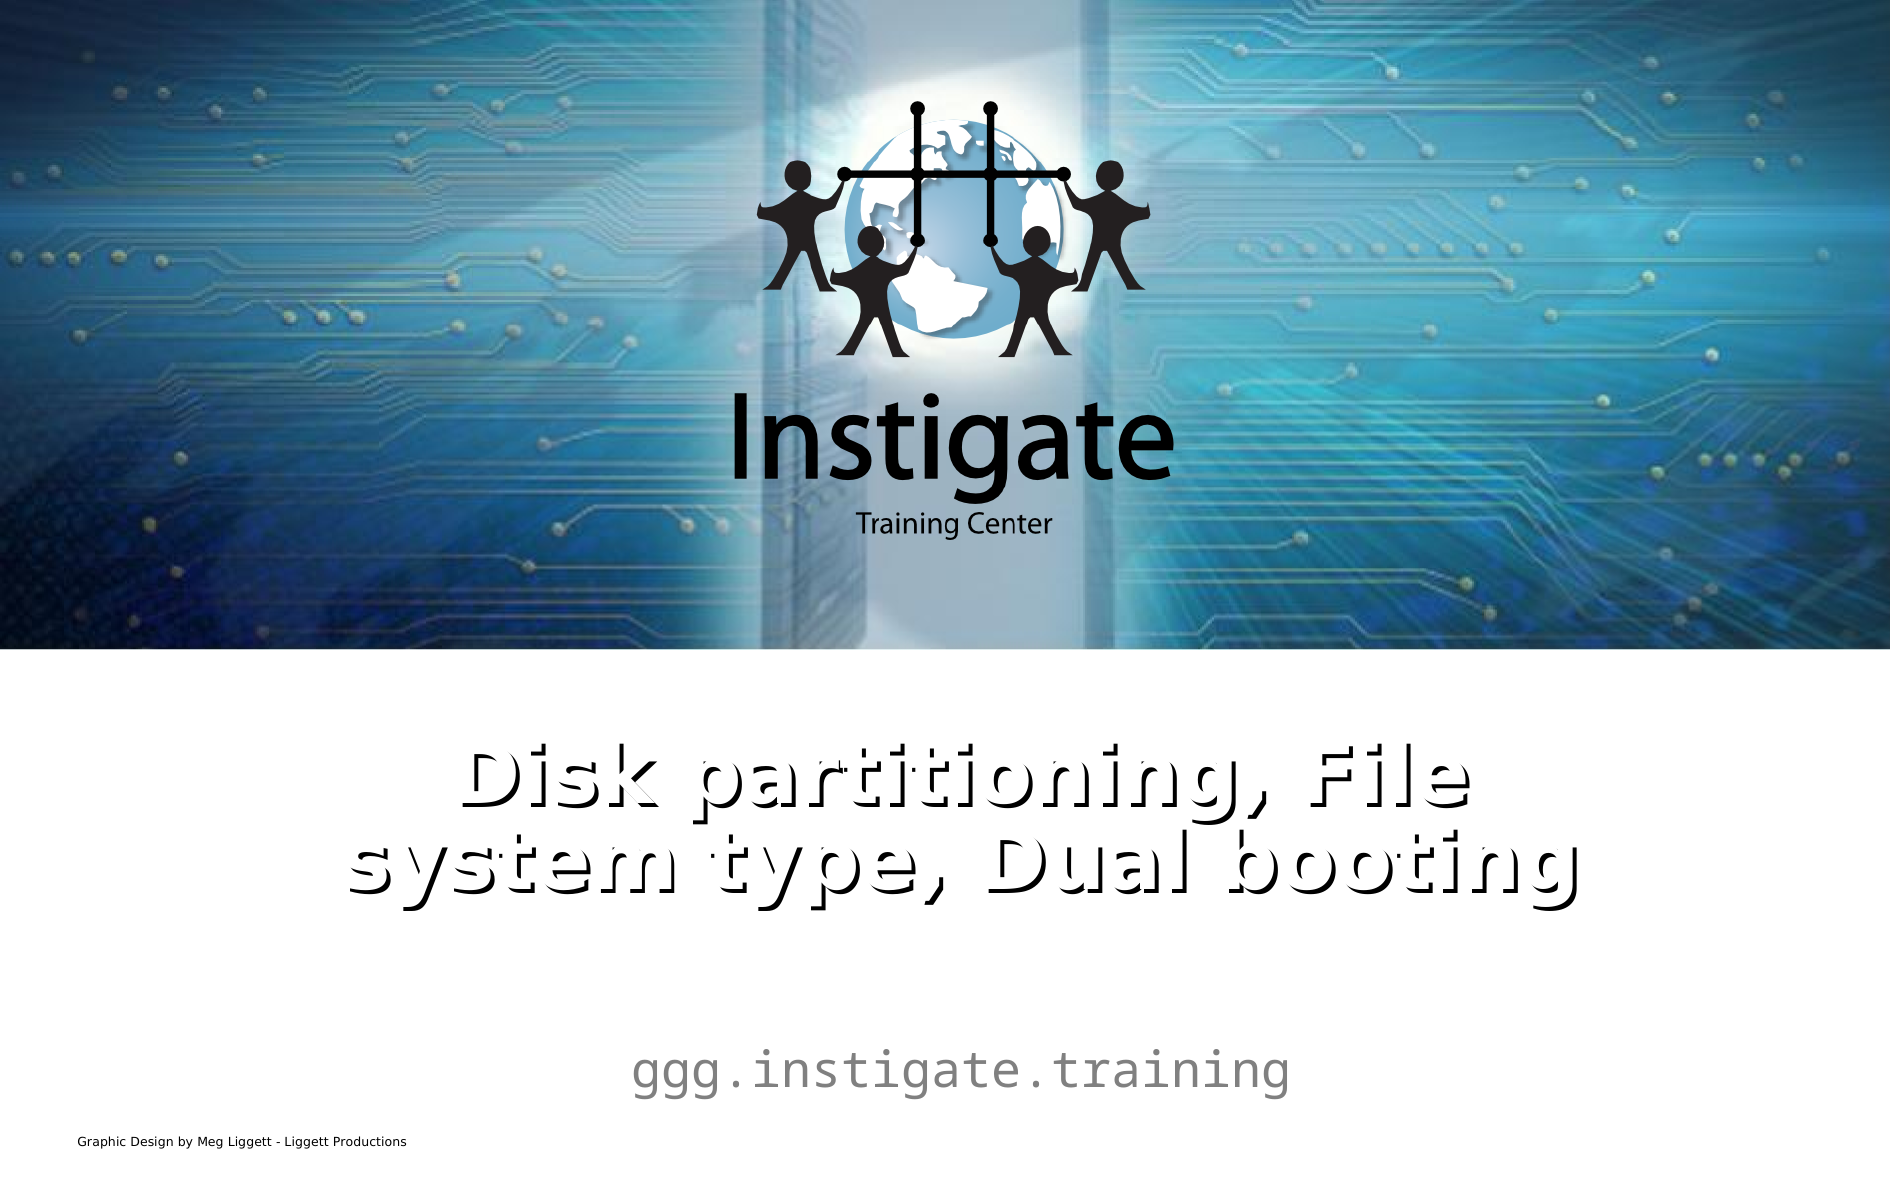

# Disk partitioning, File system type, Dual booting
ggg.instigate.training